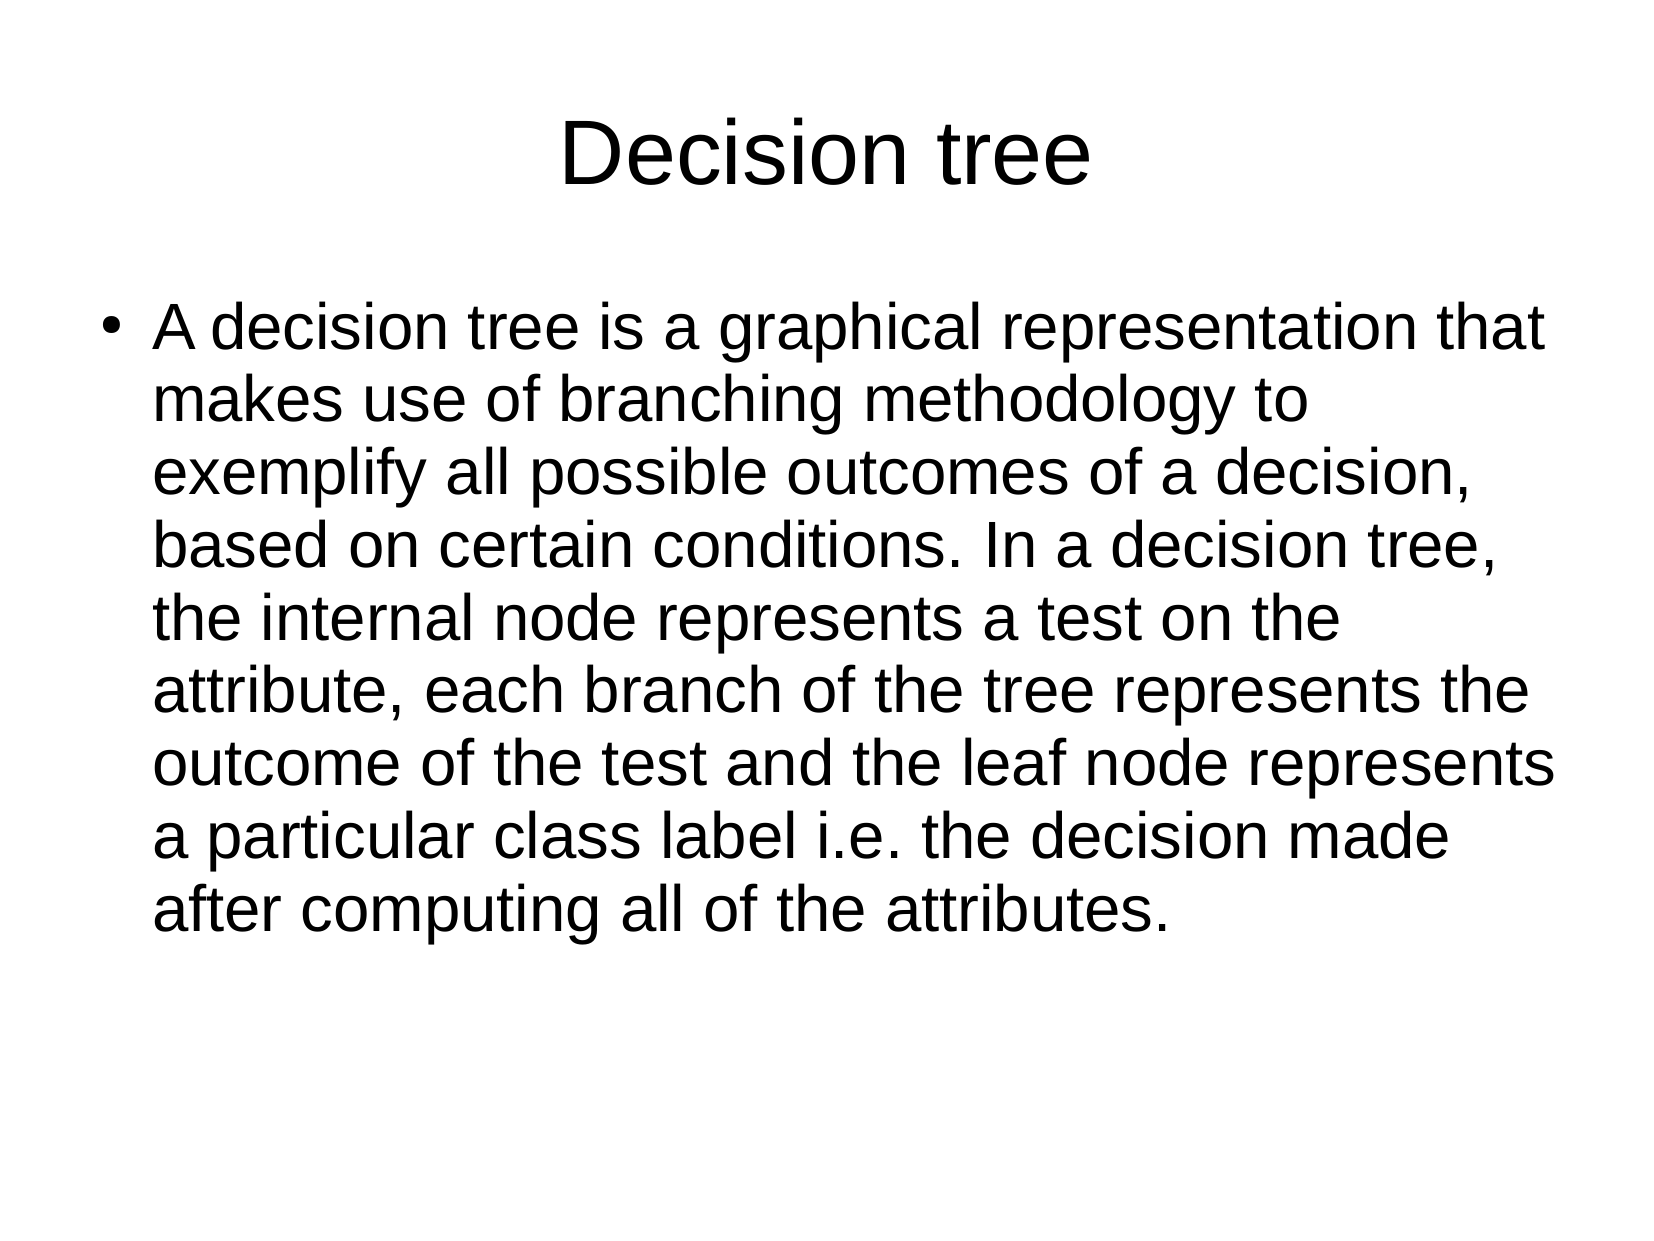

# Decision tree
A decision tree is a graphical representation that makes use of branching methodology to exemplify all possible outcomes of a decision, based on certain conditions. In a decision tree, the internal node represents a test on the attribute, each branch of the tree represents the outcome of the test and the leaf node represents a particular class label i.e. the decision made after computing all of the attributes.